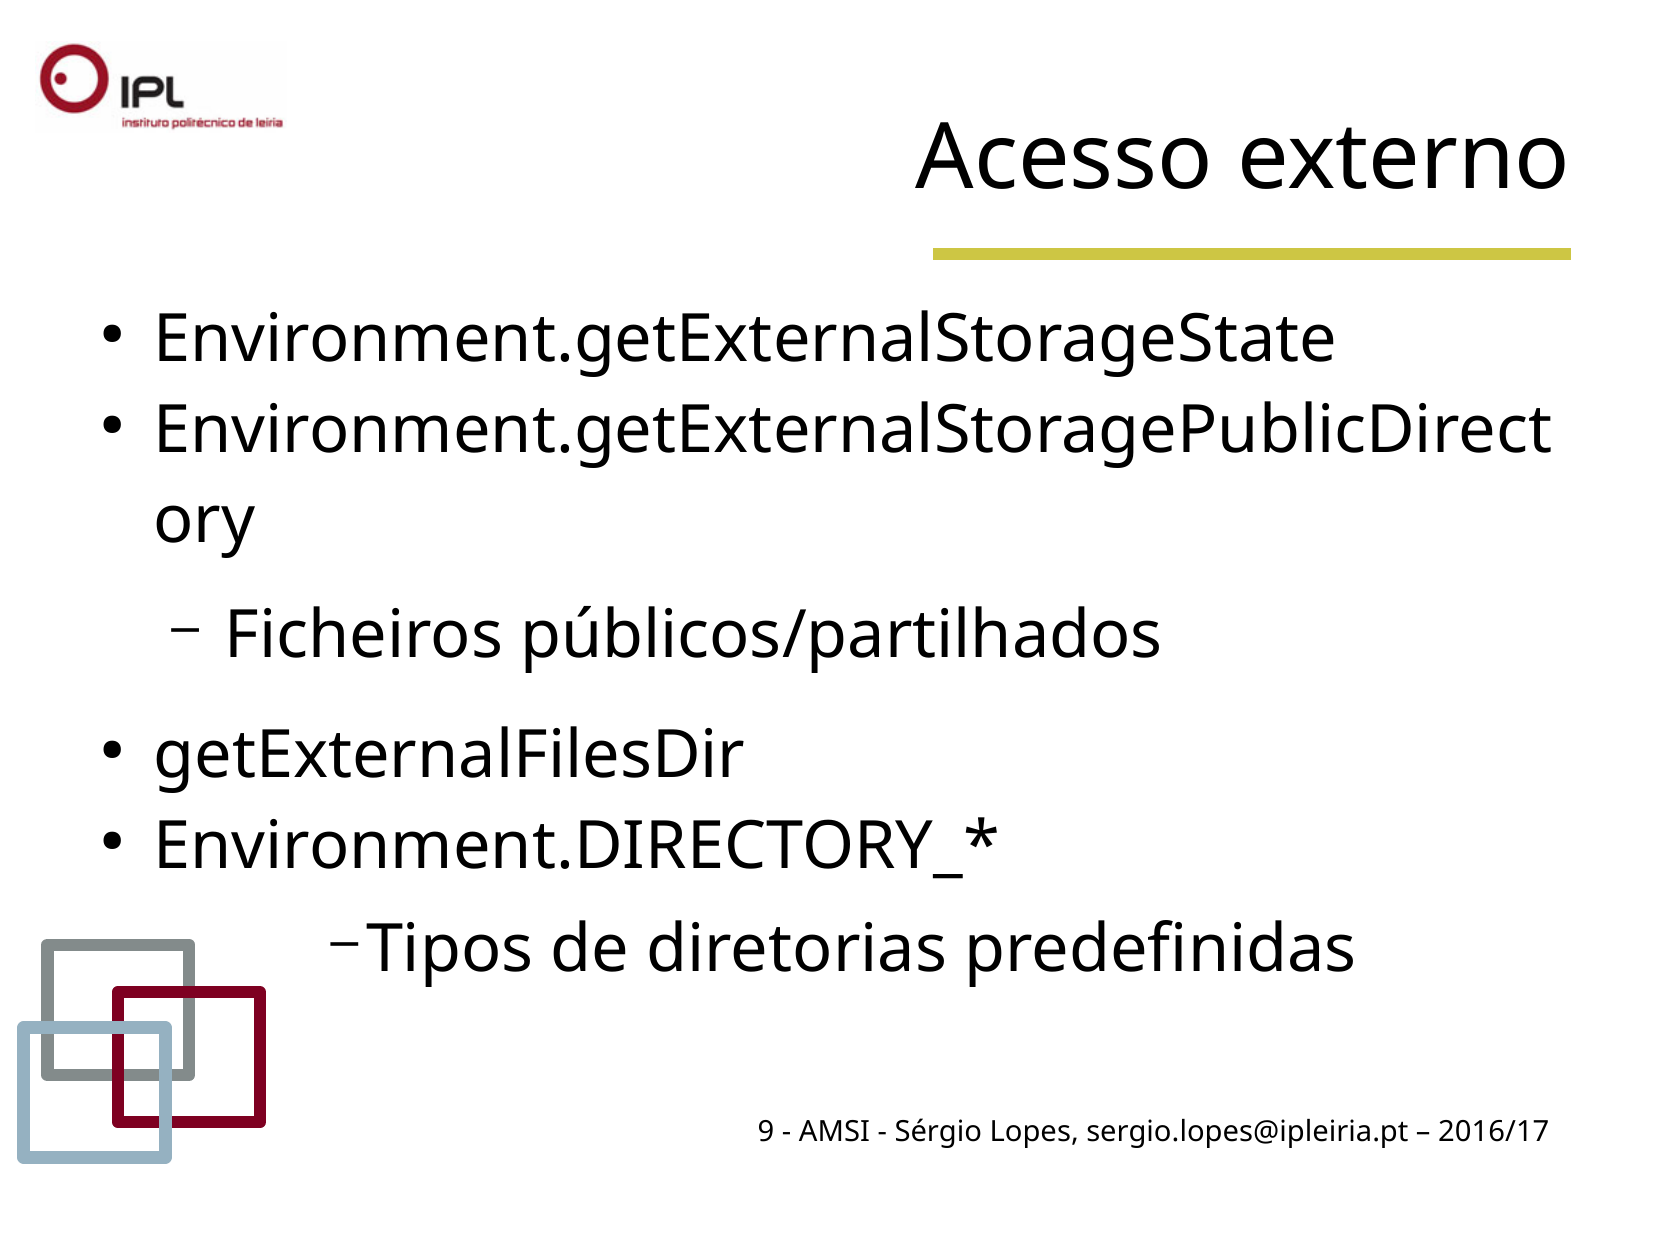

# Acesso externo
Environment.getExternalStorageState
Environment.getExternalStoragePublicDirectory
Ficheiros públicos/partilhados
getExternalFilesDir
Environment.DIRECTORY_*
Tipos de diretorias predefinidas
9 - AMSI - Sérgio Lopes, sergio.lopes@ipleiria.pt – 2016/17